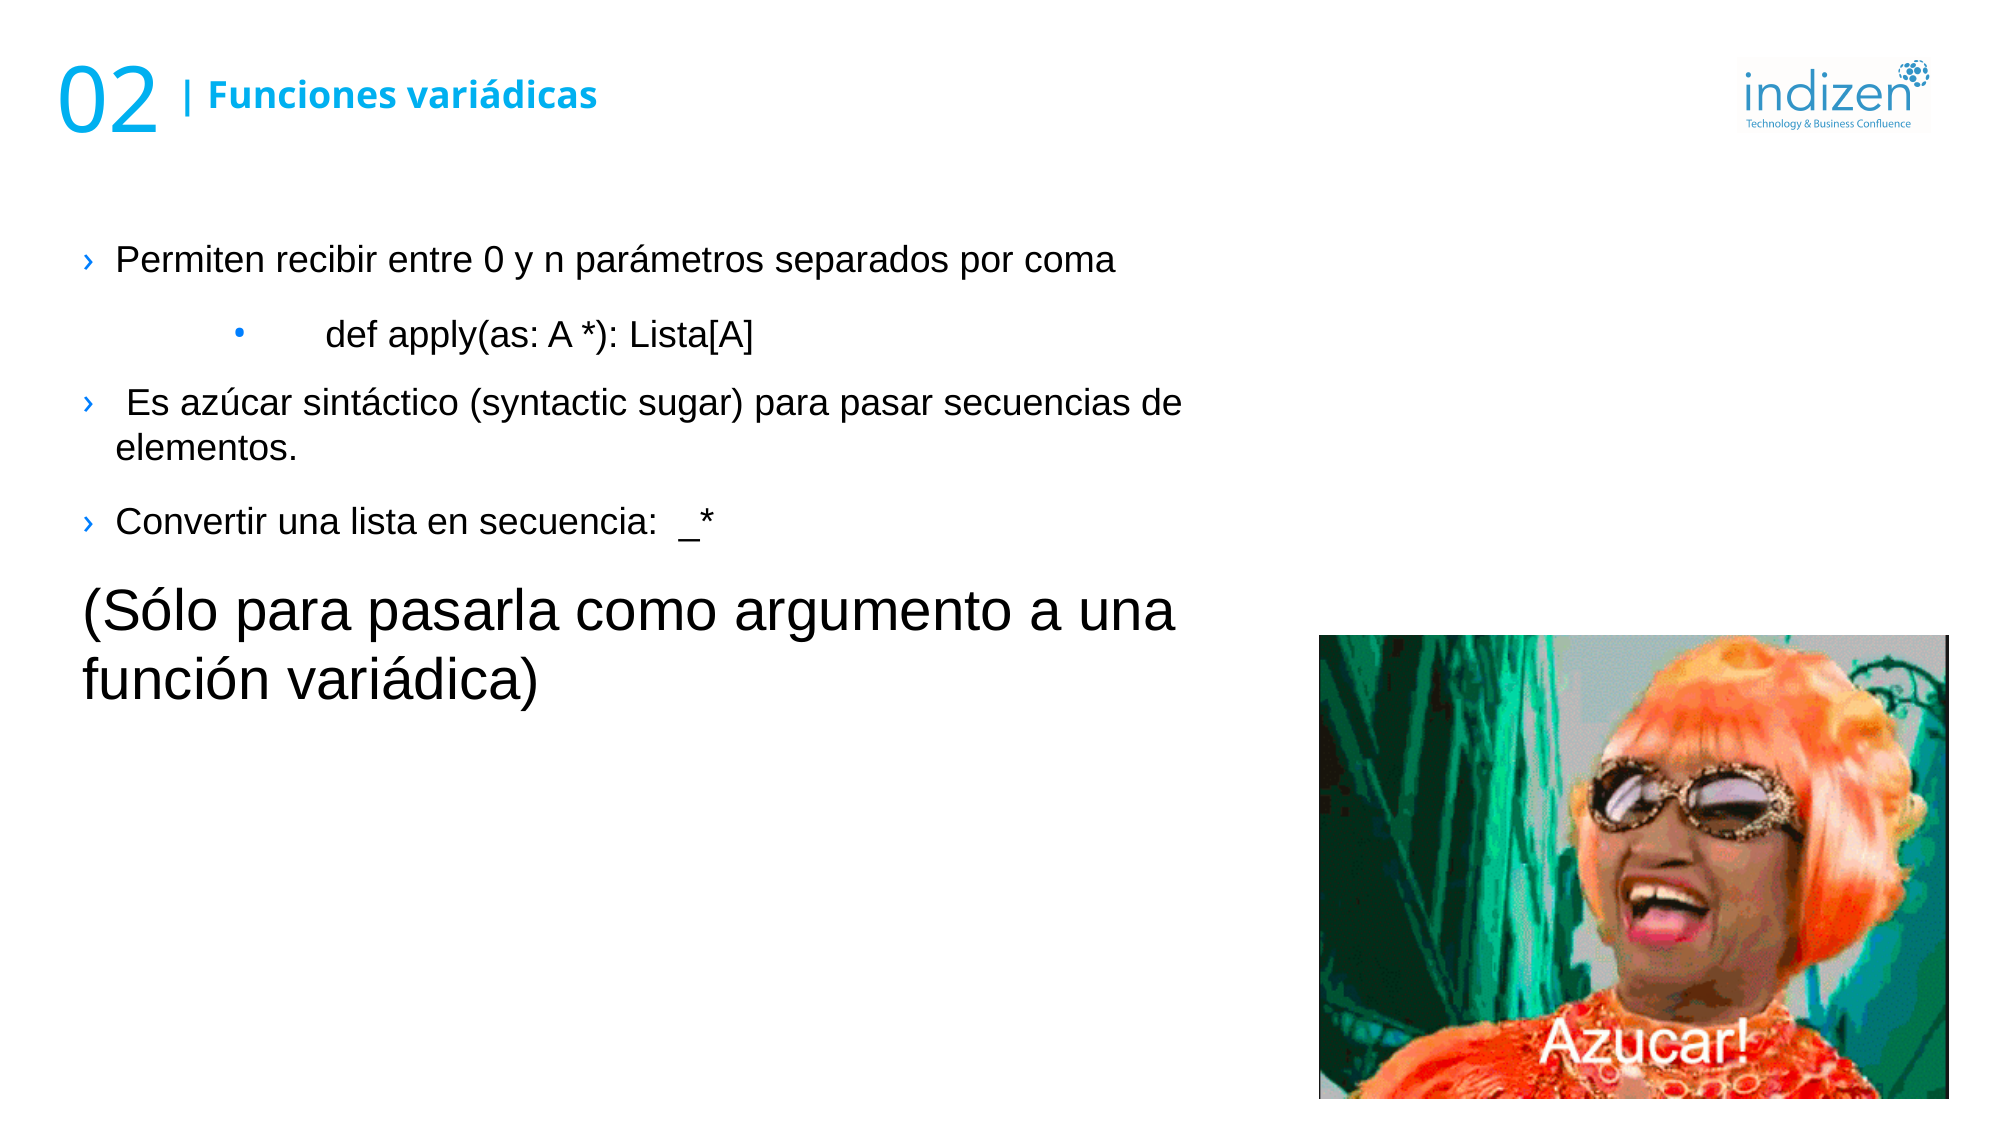

02
| Funciones variádicas
Permiten recibir entre 0 y n parámetros separados por coma
def apply(as: A *): Lista[A]
 Es azúcar sintáctico (syntactic sugar) para pasar secuencias de elementos.
Convertir una lista en secuencia: _*
(Sólo para pasarla como argumento a una función variádica)